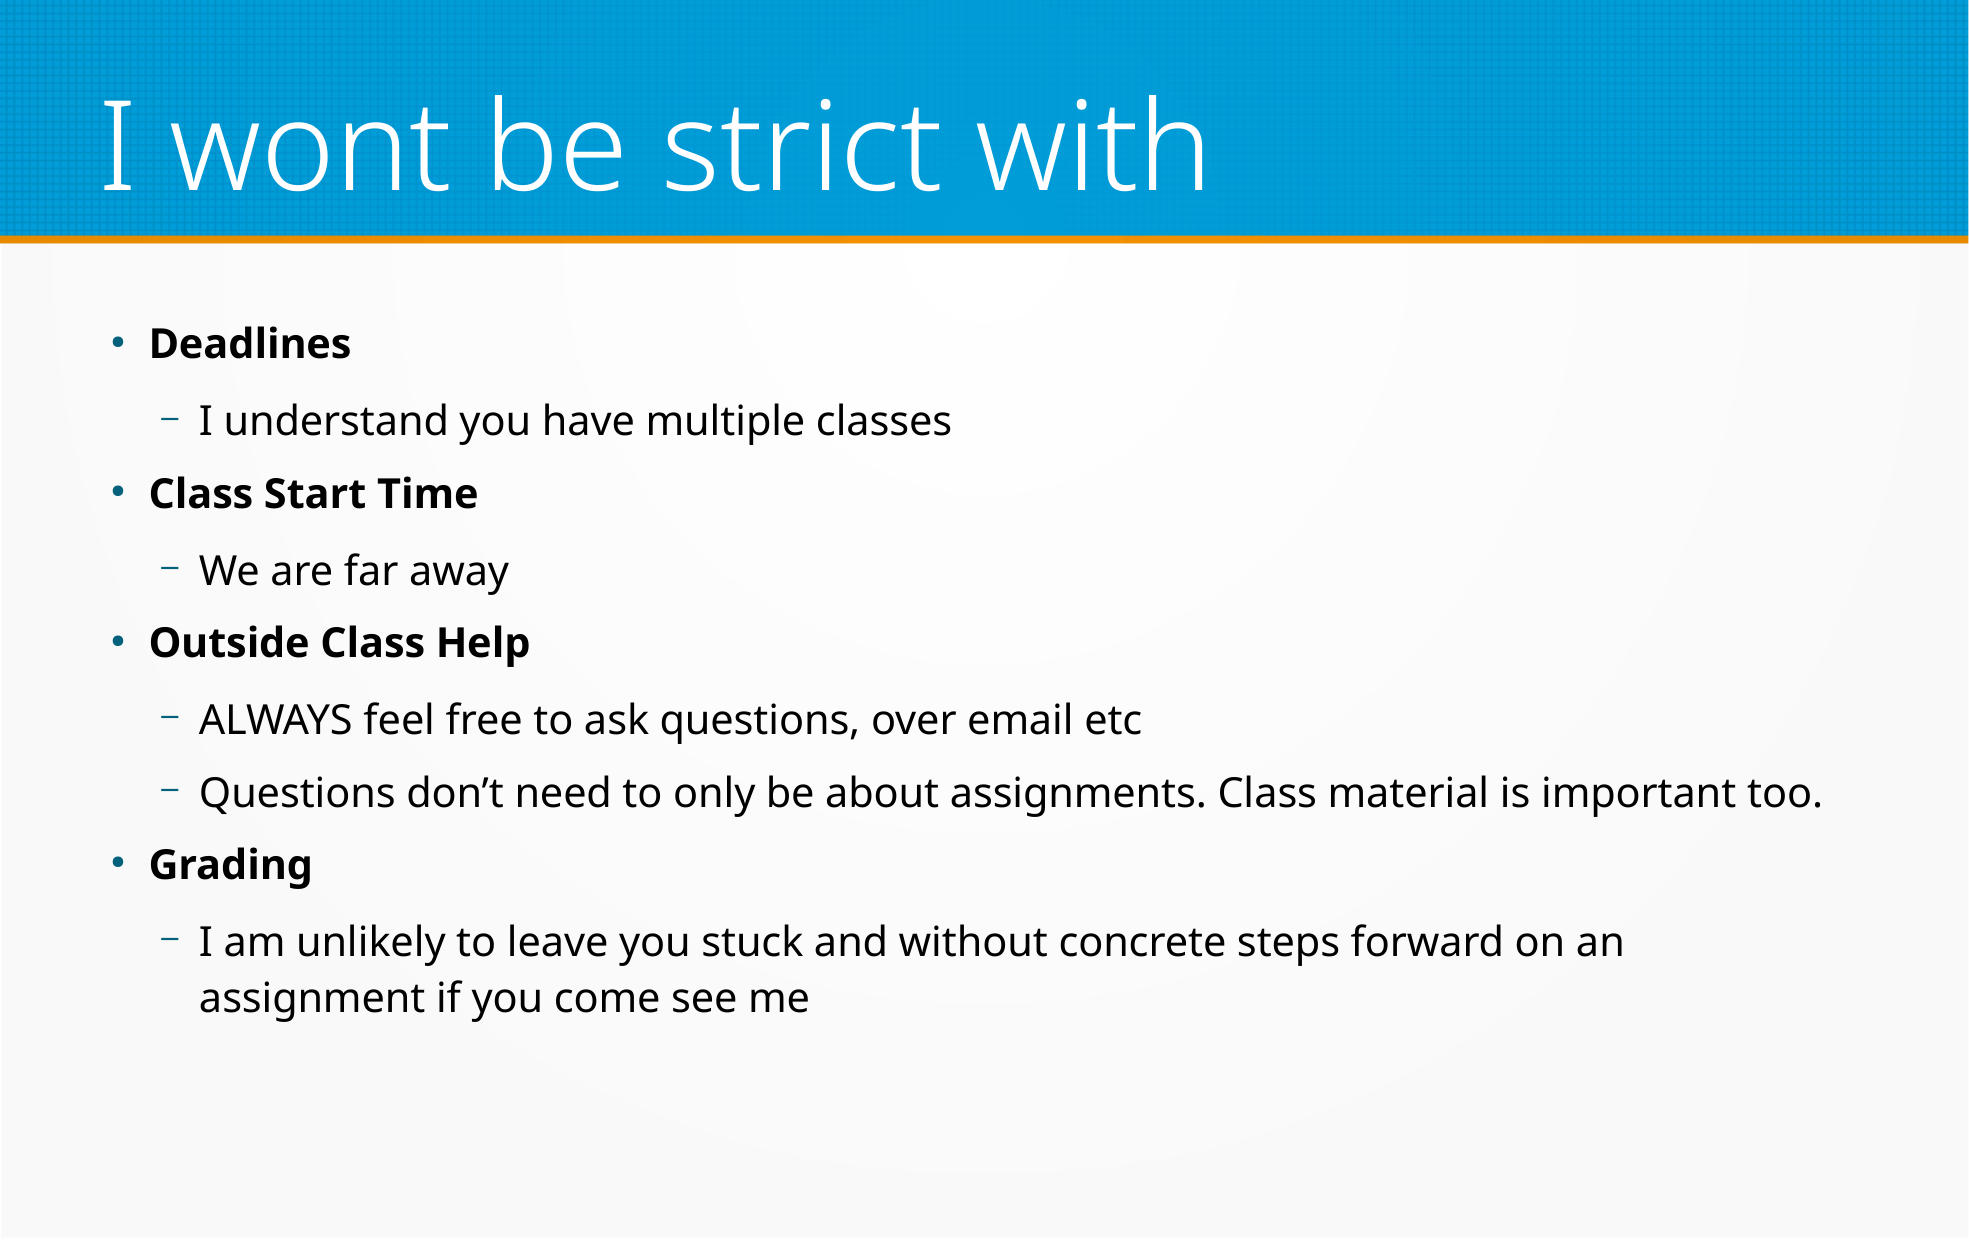

# I wont be strict with
Deadlines
I understand you have multiple classes
Class Start Time
We are far away
Outside Class Help
ALWAYS feel free to ask questions, over email etc
Questions don’t need to only be about assignments. Class material is important too.
Grading
I am unlikely to leave you stuck and without concrete steps forward on an assignment if you come see me